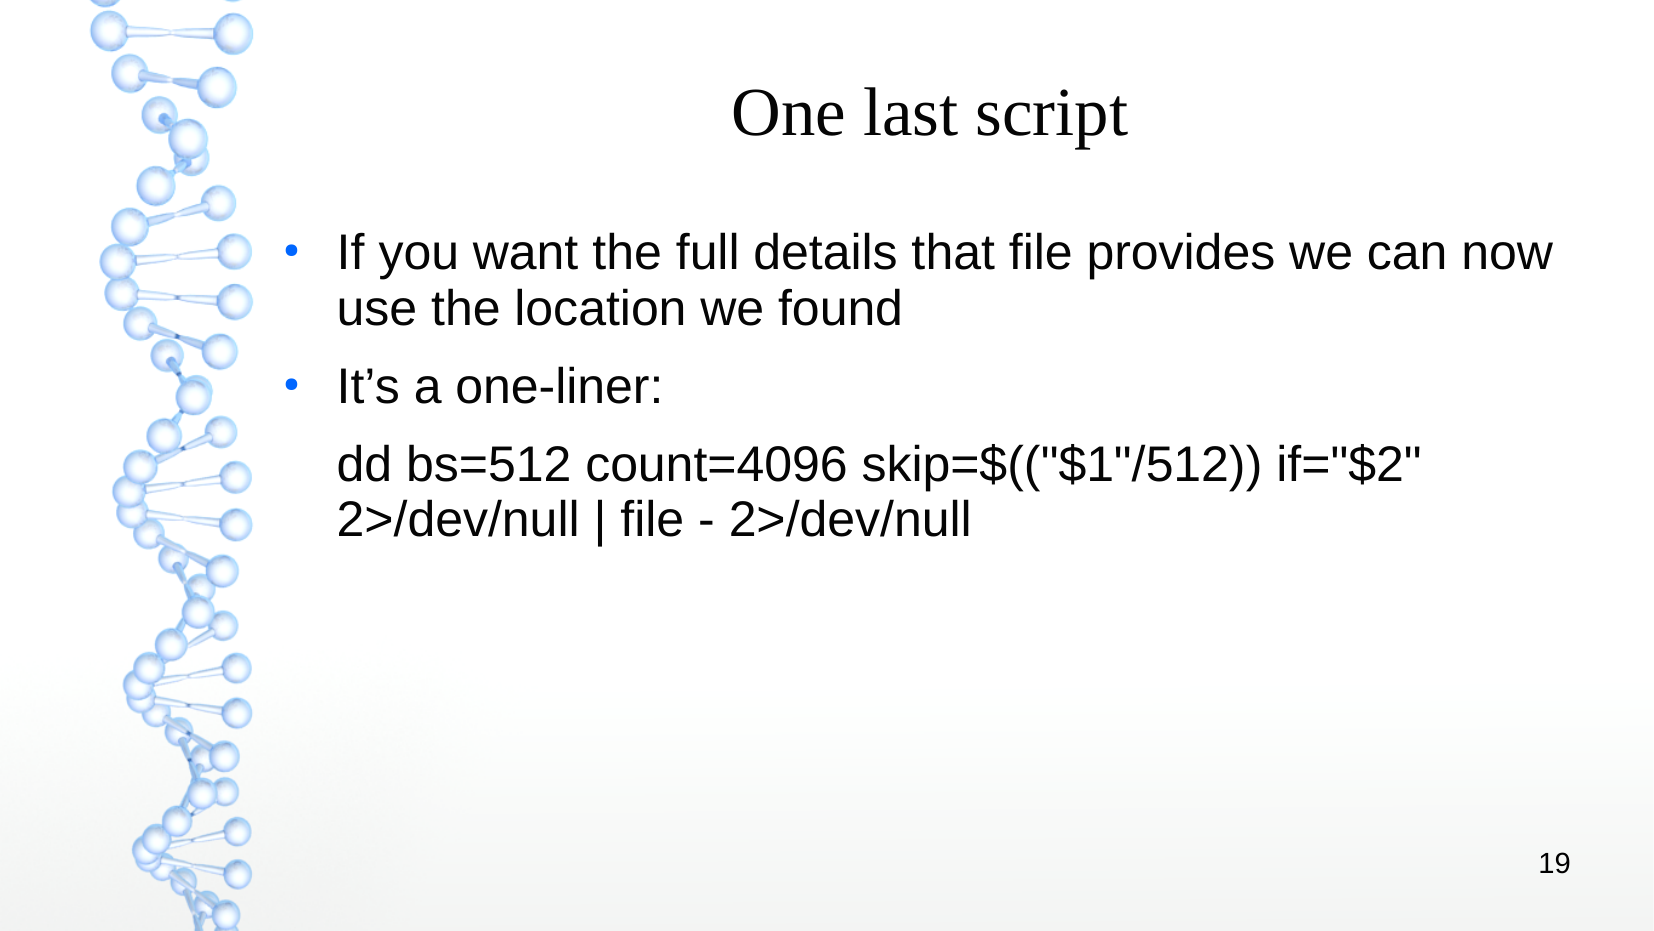

# One last script
If you want the full details that file provides we can now use the location we found
It’s a one-liner:
dd bs=512 count=4096 skip=$(("$1"/512)) if="$2" 2>/dev/null | file - 2>/dev/null
19